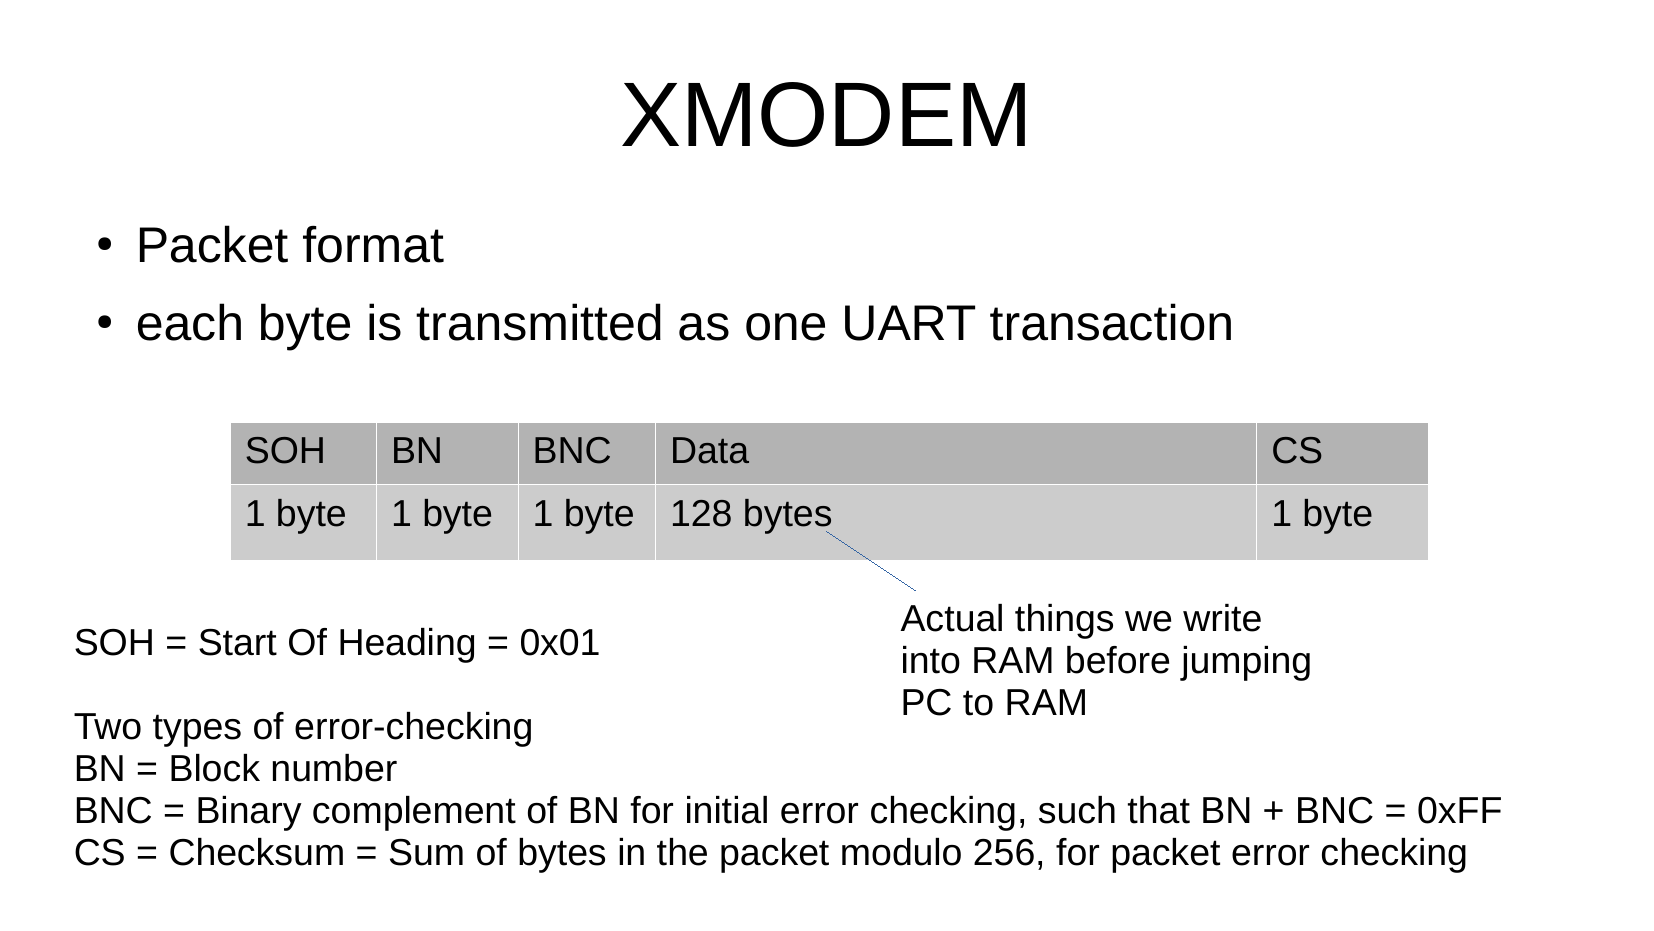

# XMODEM
Packet format
each byte is transmitted as one UART transaction
| SOH | BN | BNC | Data | CS |
| --- | --- | --- | --- | --- |
| 1 byte | 1 byte | 1 byte | 128 bytes | 1 byte |
Actual things we write into RAM before jumping PC to RAM
SOH = Start Of Heading = 0x01
Two types of error-checking
BN = Block number
BNC = Binary complement of BN for initial error checking, such that BN + BNC = 0xFF
CS = Checksum = Sum of bytes in the packet modulo 256, for packet error checking